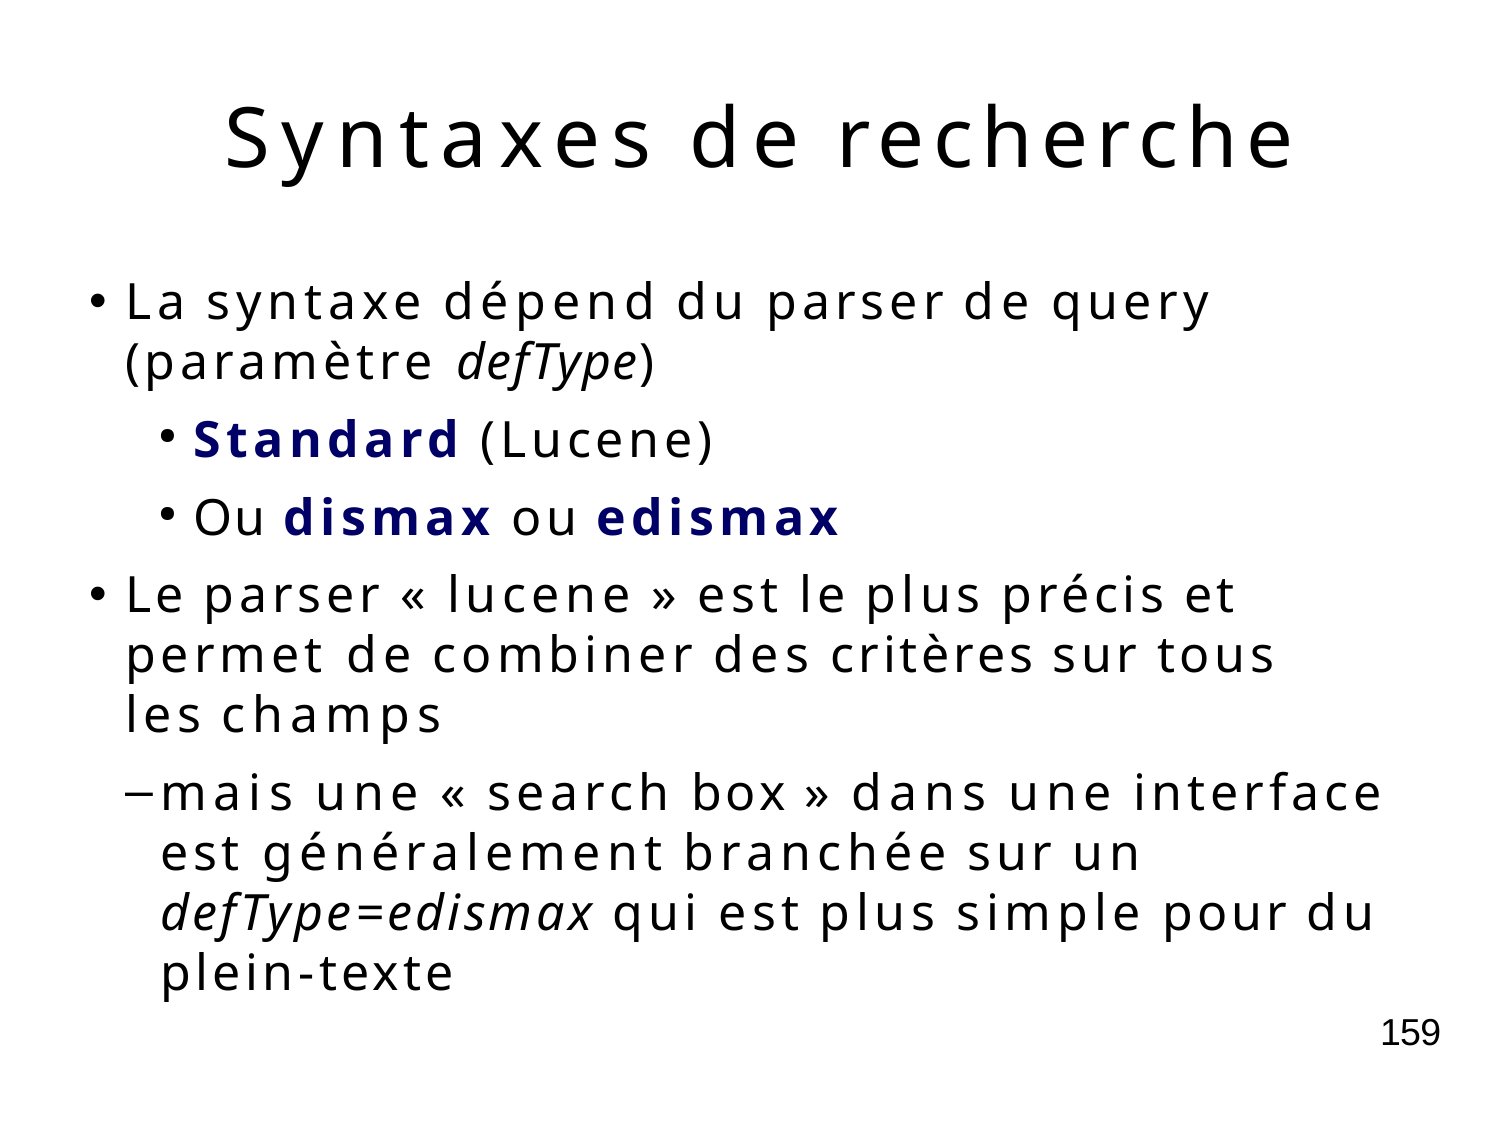

# Syntaxes de recherche
La syntaxe dépend du parser de query (paramètre defType)
Standard (Lucene)
Ou dismax ou edismax
Le parser « lucene » est le plus précis et permet de combiner des critères sur tous les champs
mais une « search box » dans une interface est généralement branchée sur un defType=edismax qui est plus simple pour du plein-texte
159